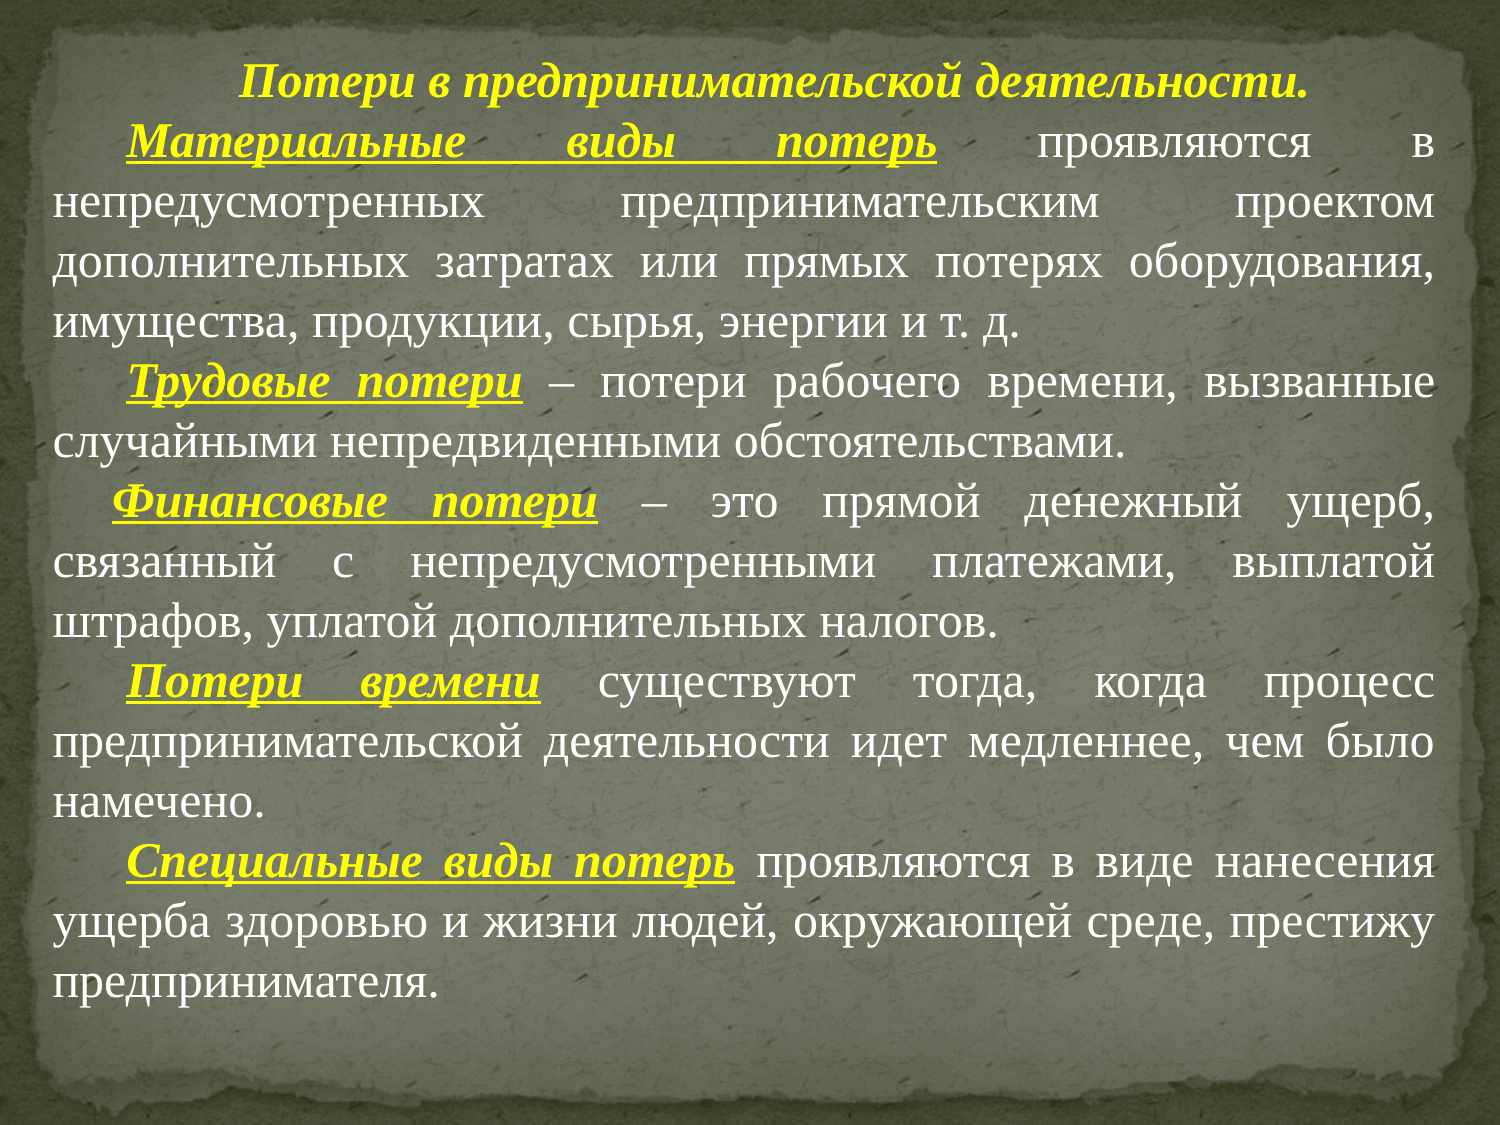

Потери в предпринимательской деятельности.
Материальные виды потерь проявляются в непредусмотренных предпринимательским проектом дополнительных затратах или прямых потерях оборудования, имущества, продукции, сырья, энергии и т. д.
Трудовые потери – потери рабочего времени, вызванные случайными непредвиденными обстоятельствами.
Финансовые потери – это прямой денежный ущерб, связанный с непредусмотренными платежами, выплатой штрафов, уплатой дополнительных налогов.
Потери времени существуют тогда, когда процесс предпринимательской деятельности идет медленнее, чем было намечено.
Специальные виды потерь проявляются в виде нанесения ущерба здоровью и жизни людей, окружающей среде, престижу предпринимателя.